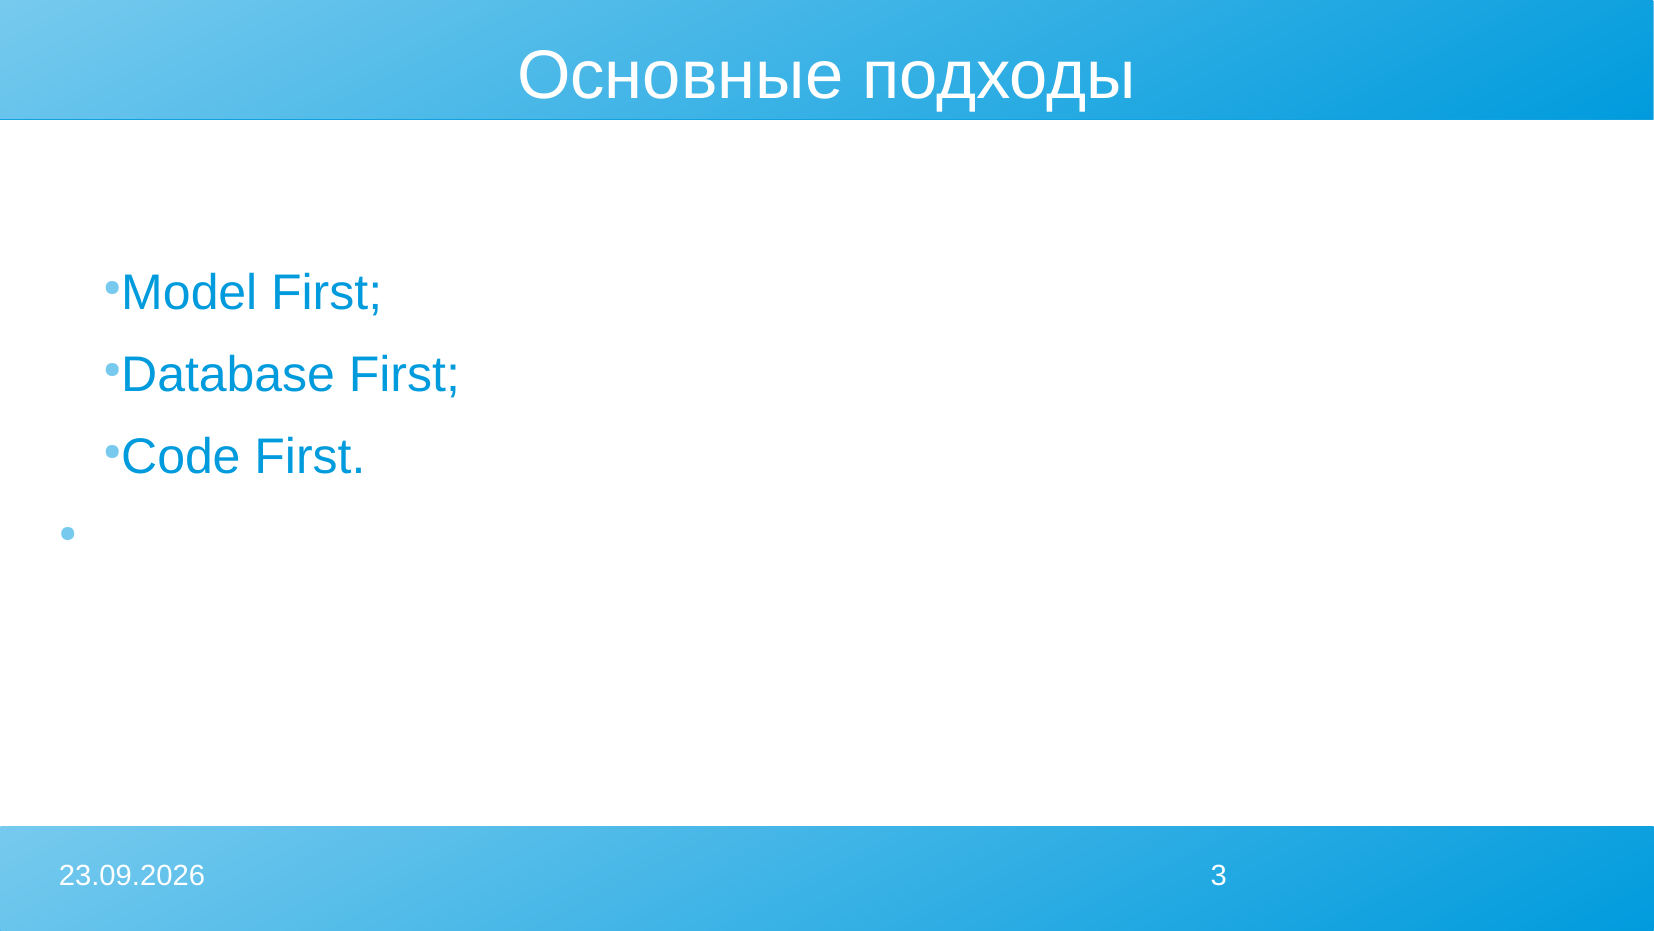

# Основные подходы
Model First;
Database First;
Code First.